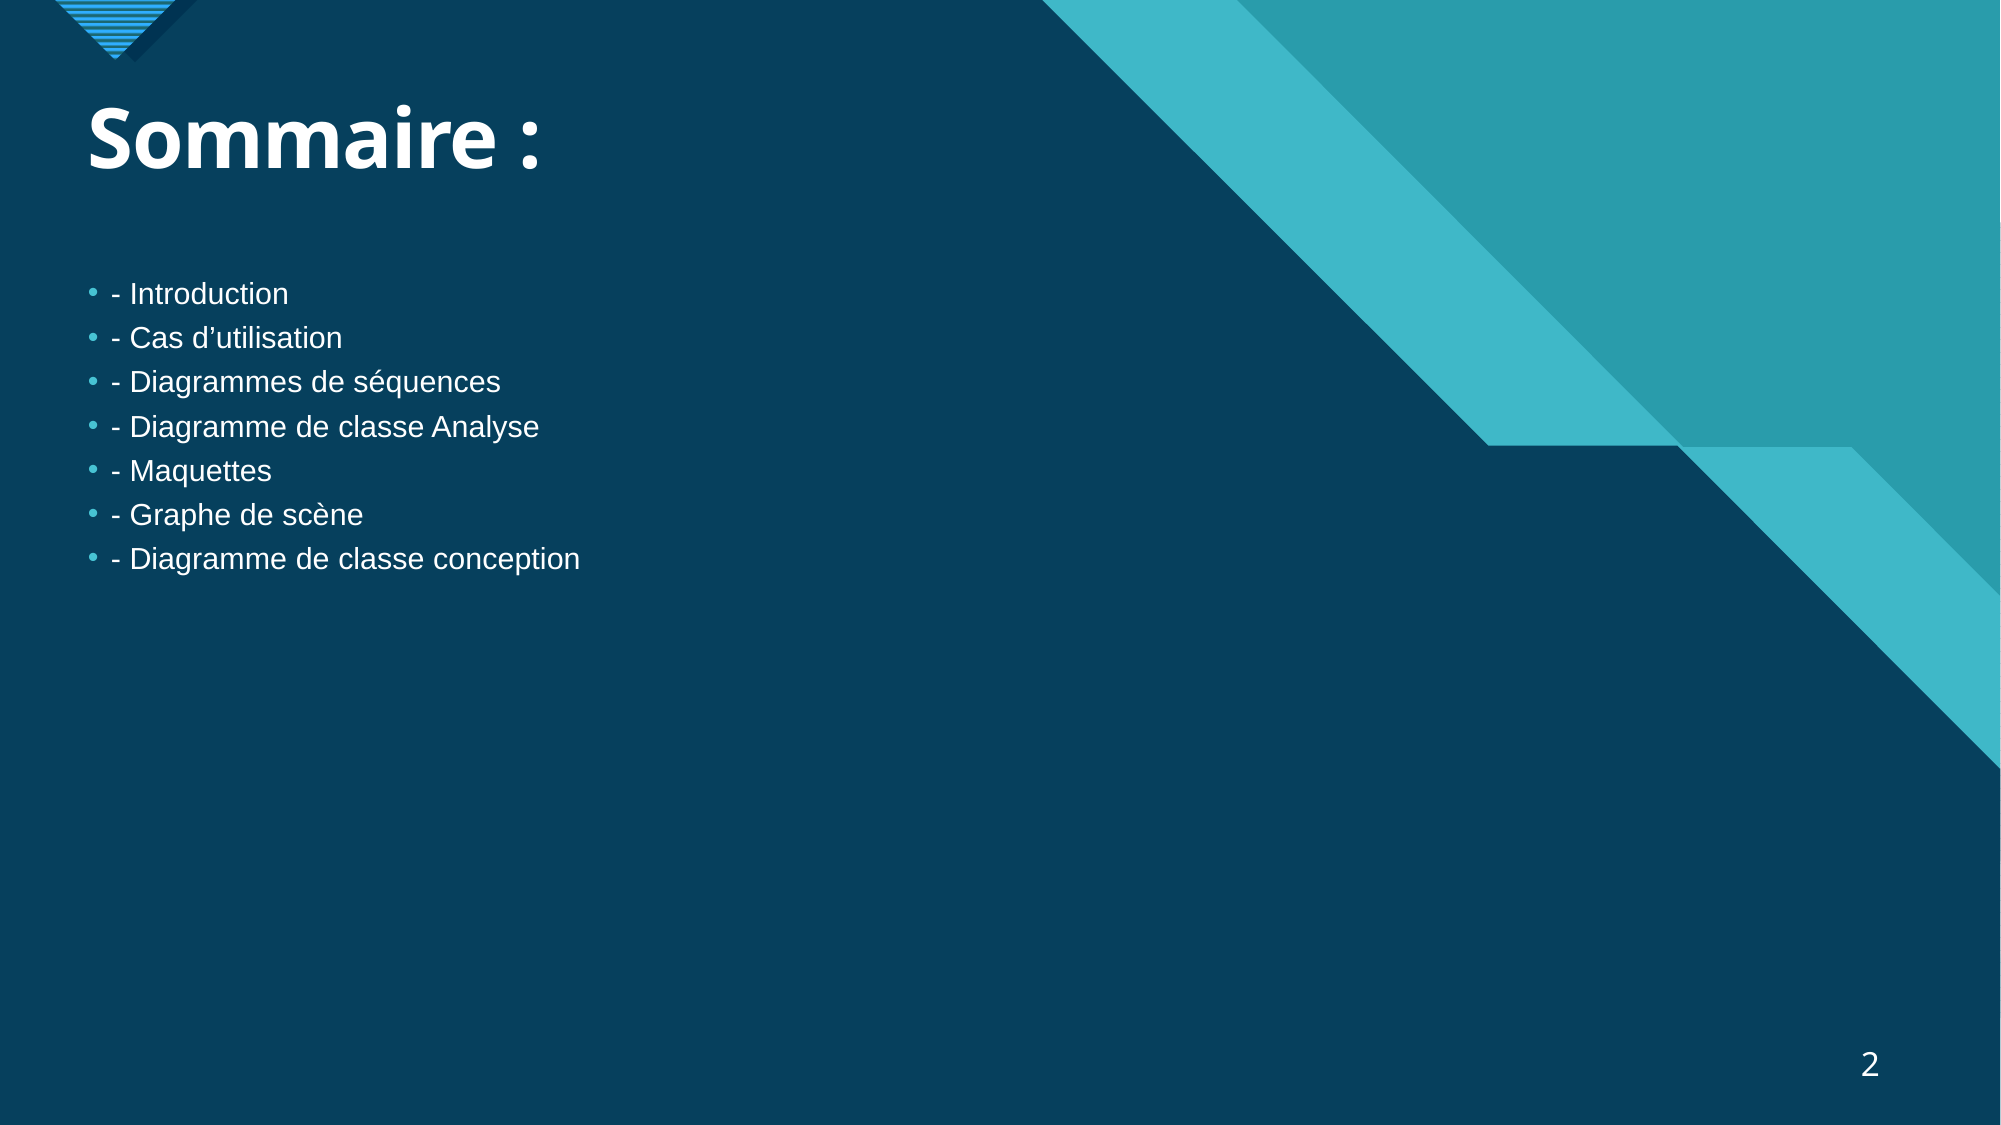

# Sommaire :
- Introduction
- Cas d’utilisation
- Diagrammes de séquences
- Diagramme de classe Analyse
- Maquettes
- Graphe de scène
- Diagramme de classe conception
1